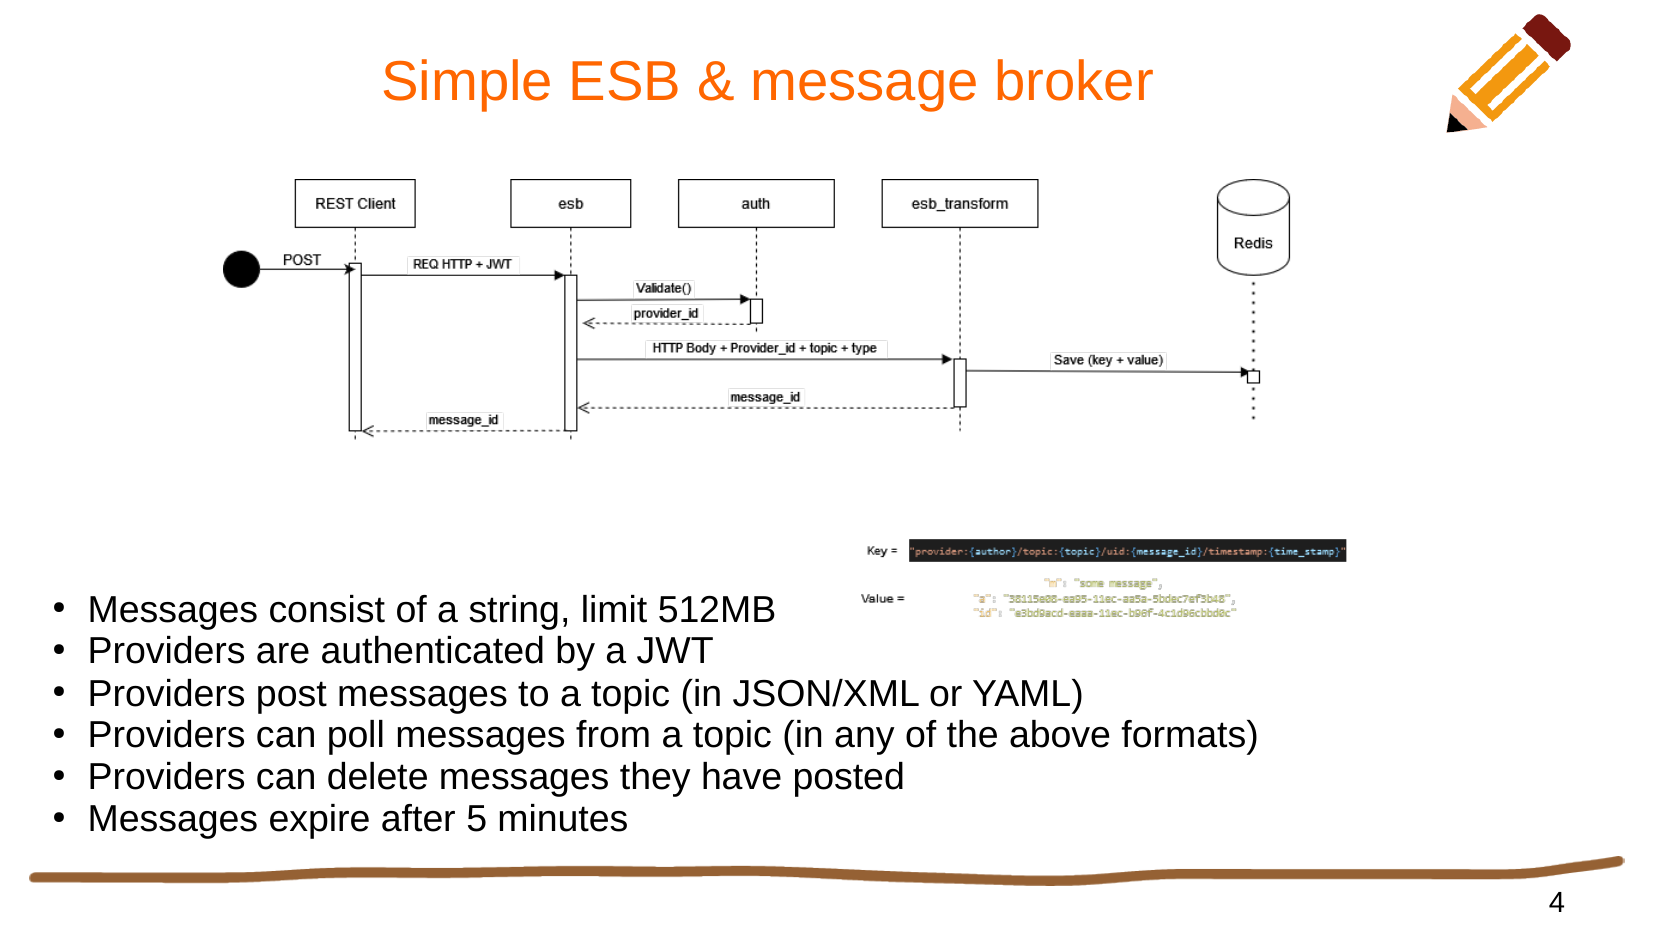

# Simple ESB & message broker
Messages consist of a string, limit 512MB
Providers are authenticated by a JWT
Providers post messages to a topic (in JSON/XML or YAML)
Providers can poll messages from a topic (in any of the above formats)
Providers can delete messages they have posted
Messages expire after 5 minutes
4